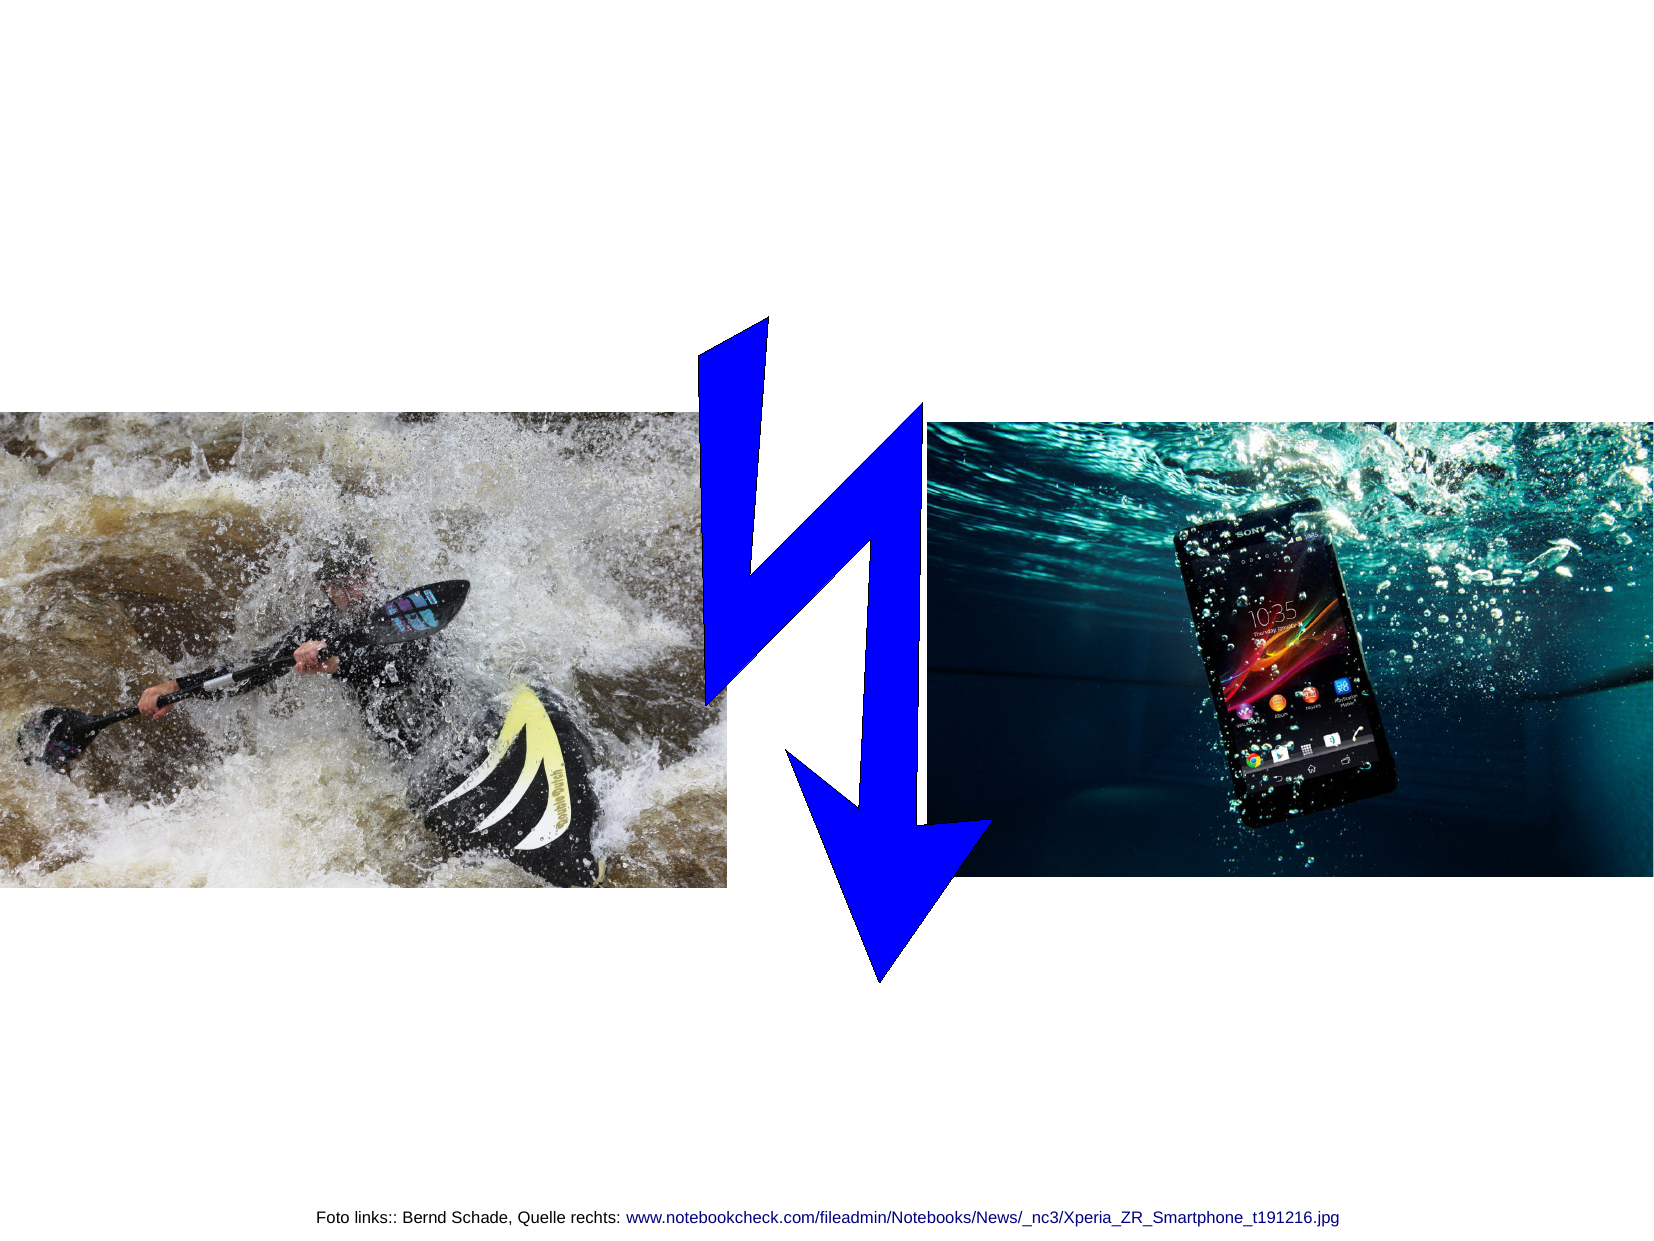

#
Foto links:: Bernd Schade, Quelle rechts: www.notebookcheck.com/fileadmin/Notebooks/News/_nc3/Xperia_ZR_Smartphone_t191216.jpg